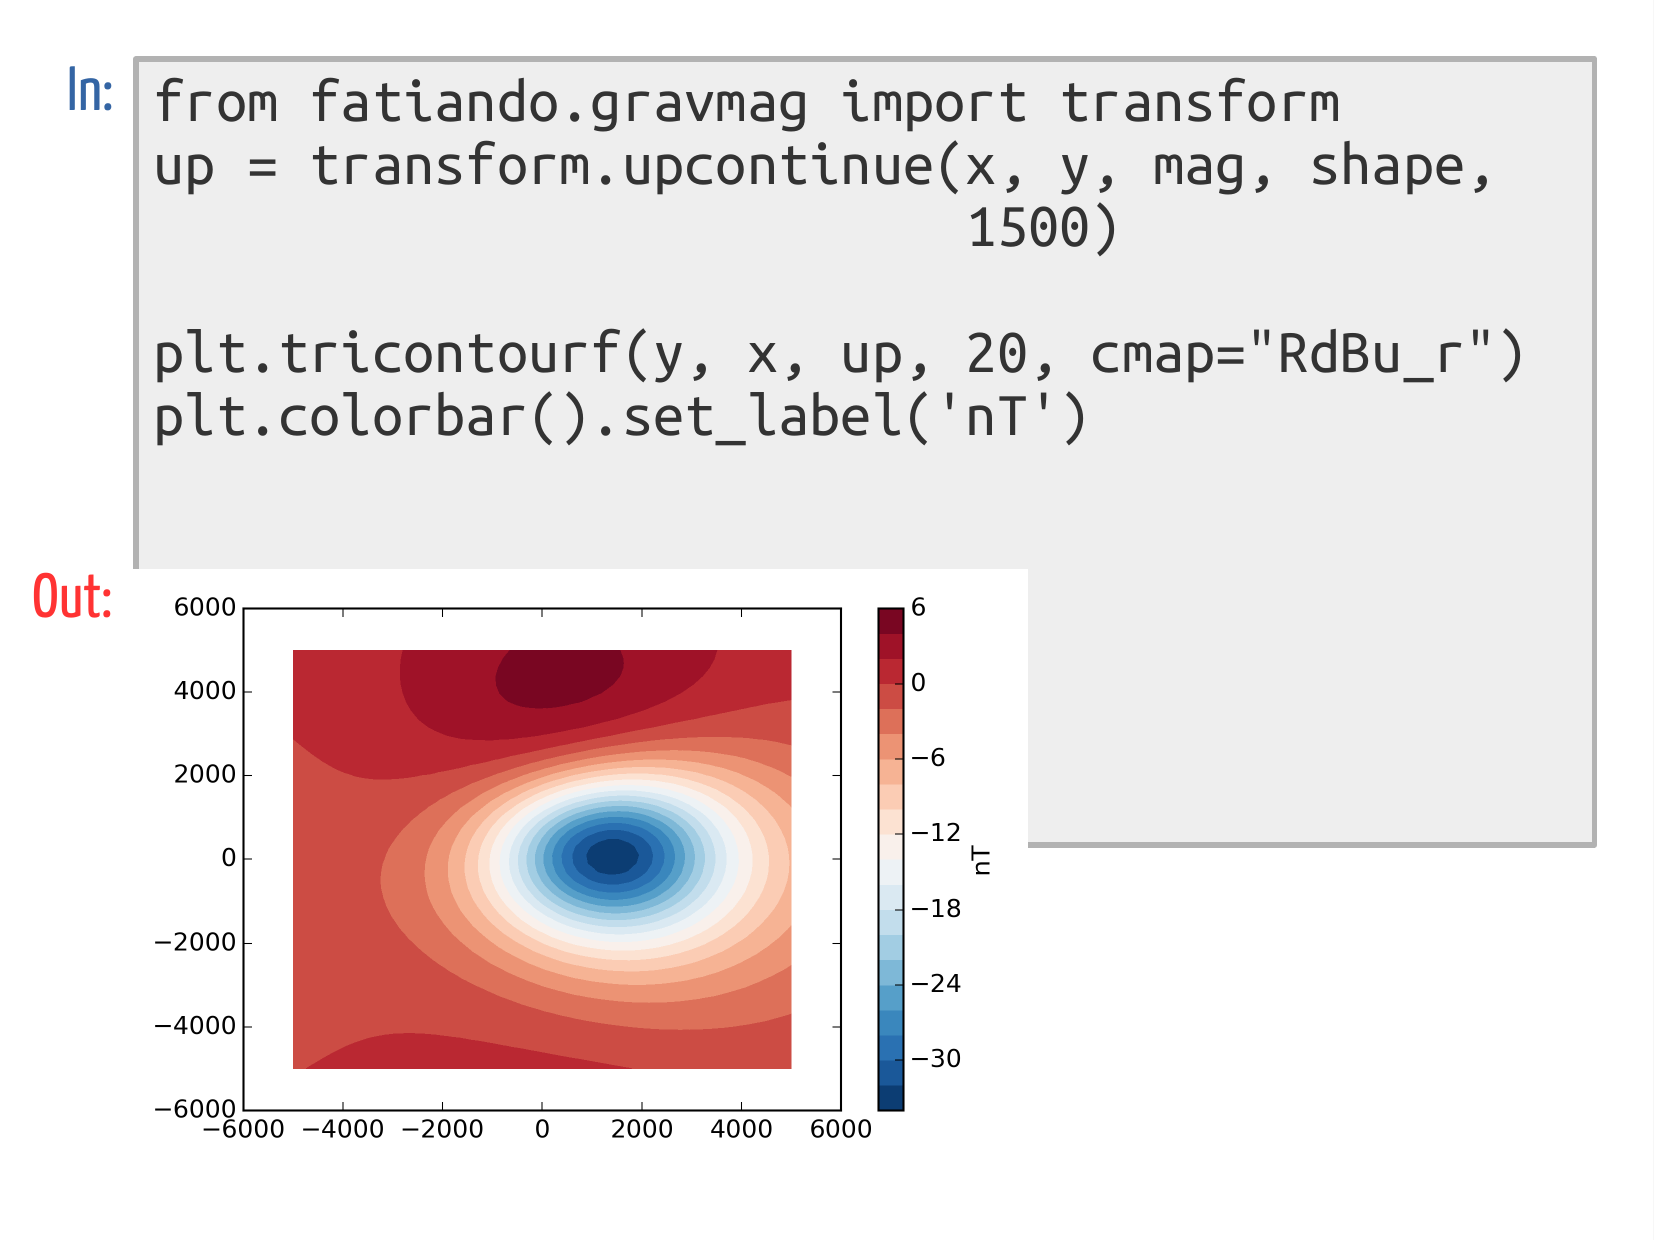

# In:
from fatiando.gravmag import transform
up = transform.upcontinue(x, y, mag, shape,
 1500)
plt.tricontourf(y, x, up, 20, cmap="RdBu_r")
plt.colorbar().set_label('nT')
Out: